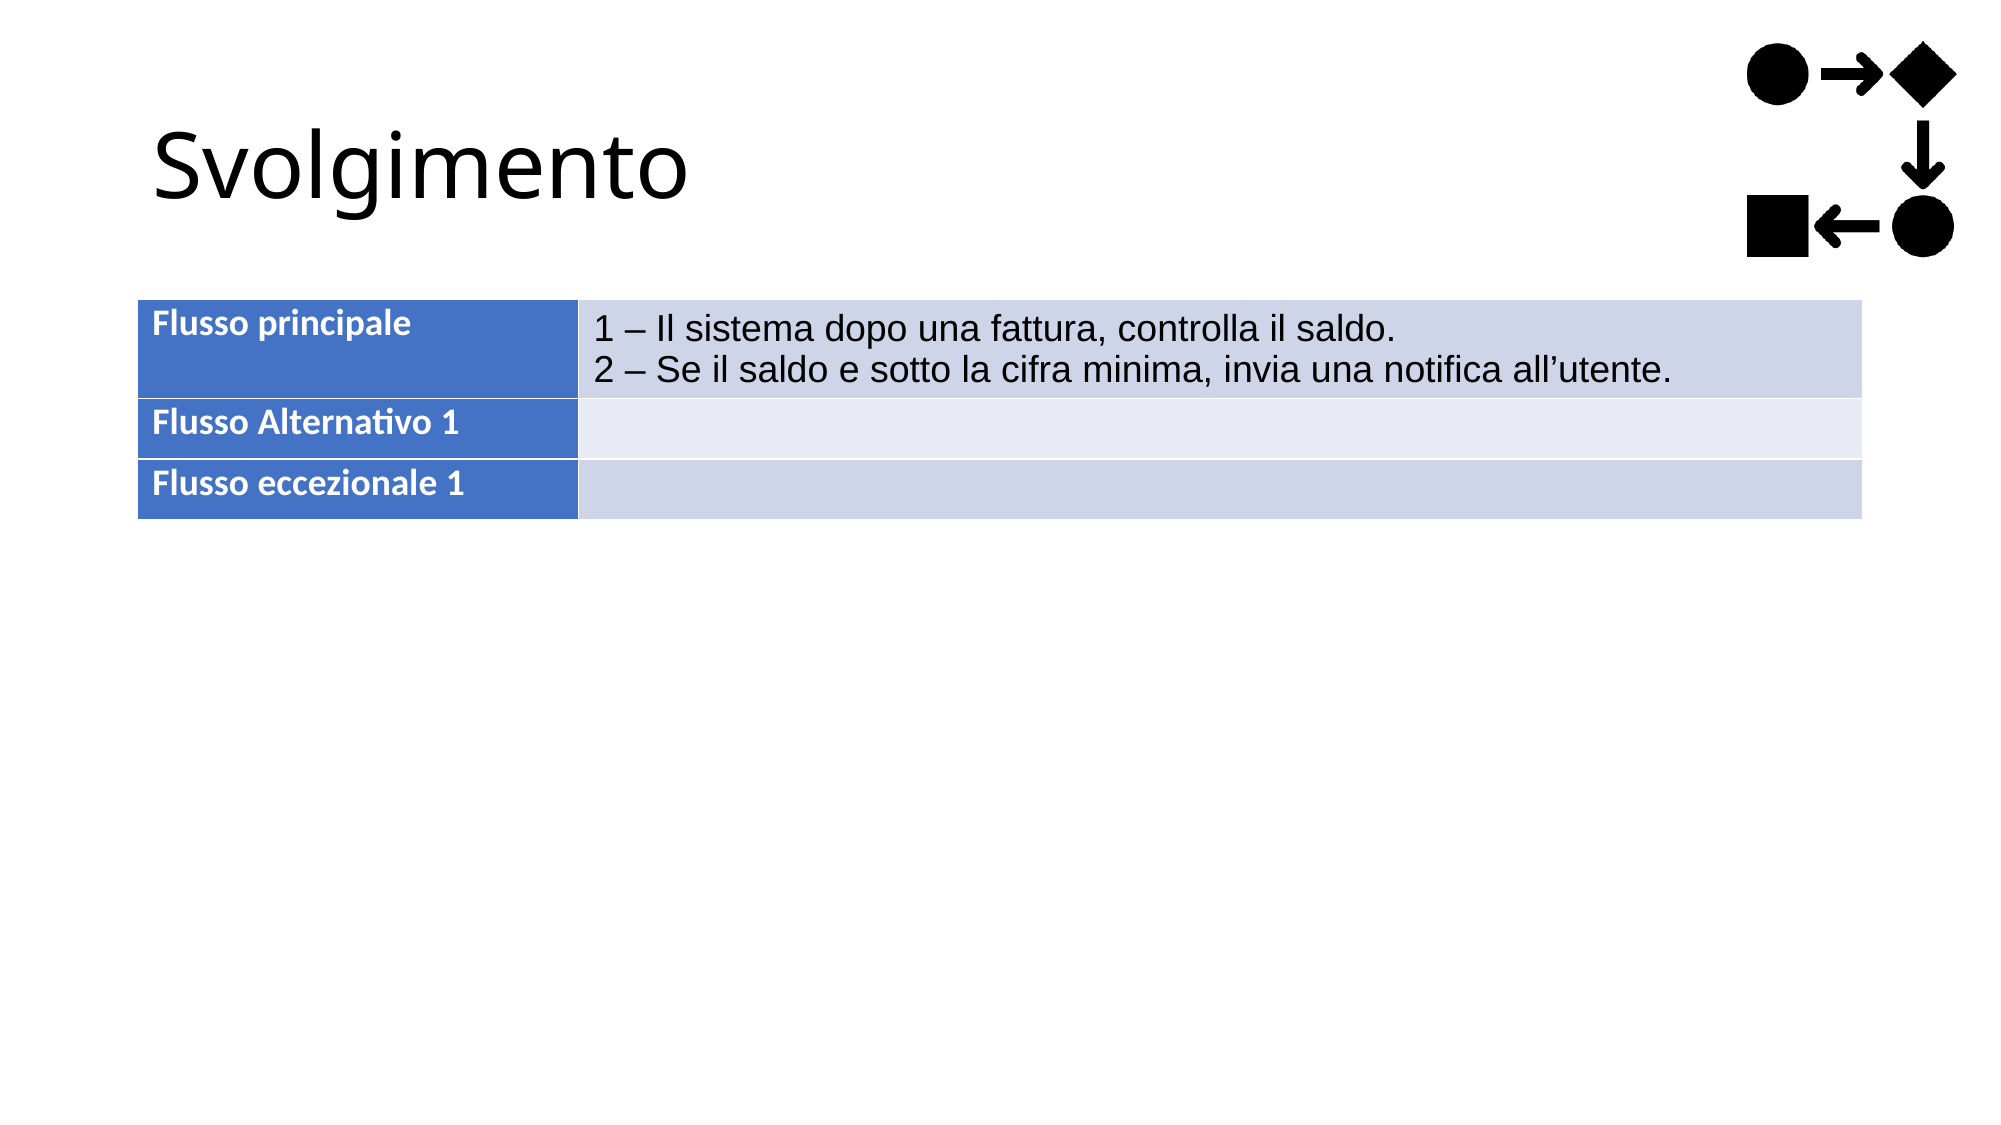

# Svolgimento
| Flusso principale | 1 – Il sistema dopo una fattura, controlla il saldo. 2 – Se il saldo e sotto la cifra minima, invia una notifica all’utente. |
| --- | --- |
| Flusso Alternativo 1 | |
| Flusso eccezionale 1 | |